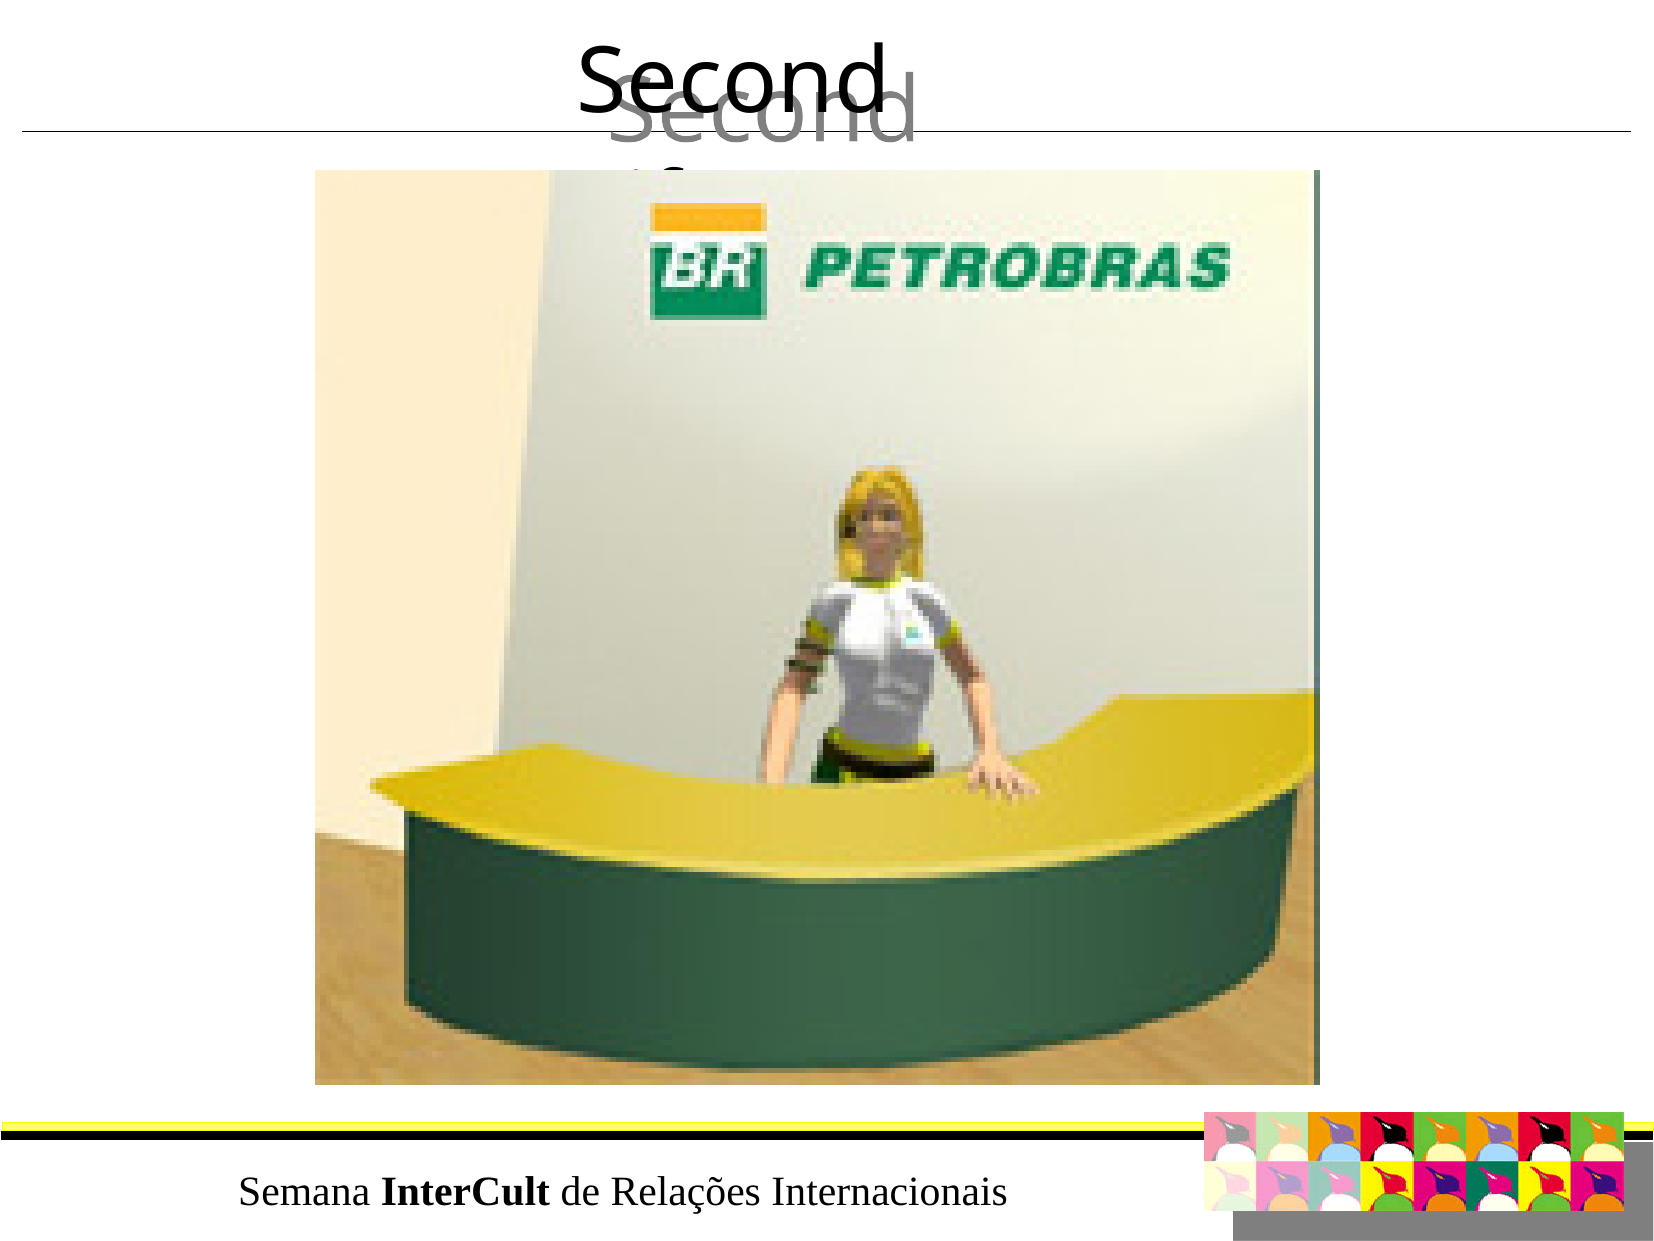

Second Life
Semana InterCult de Relações Internacionais